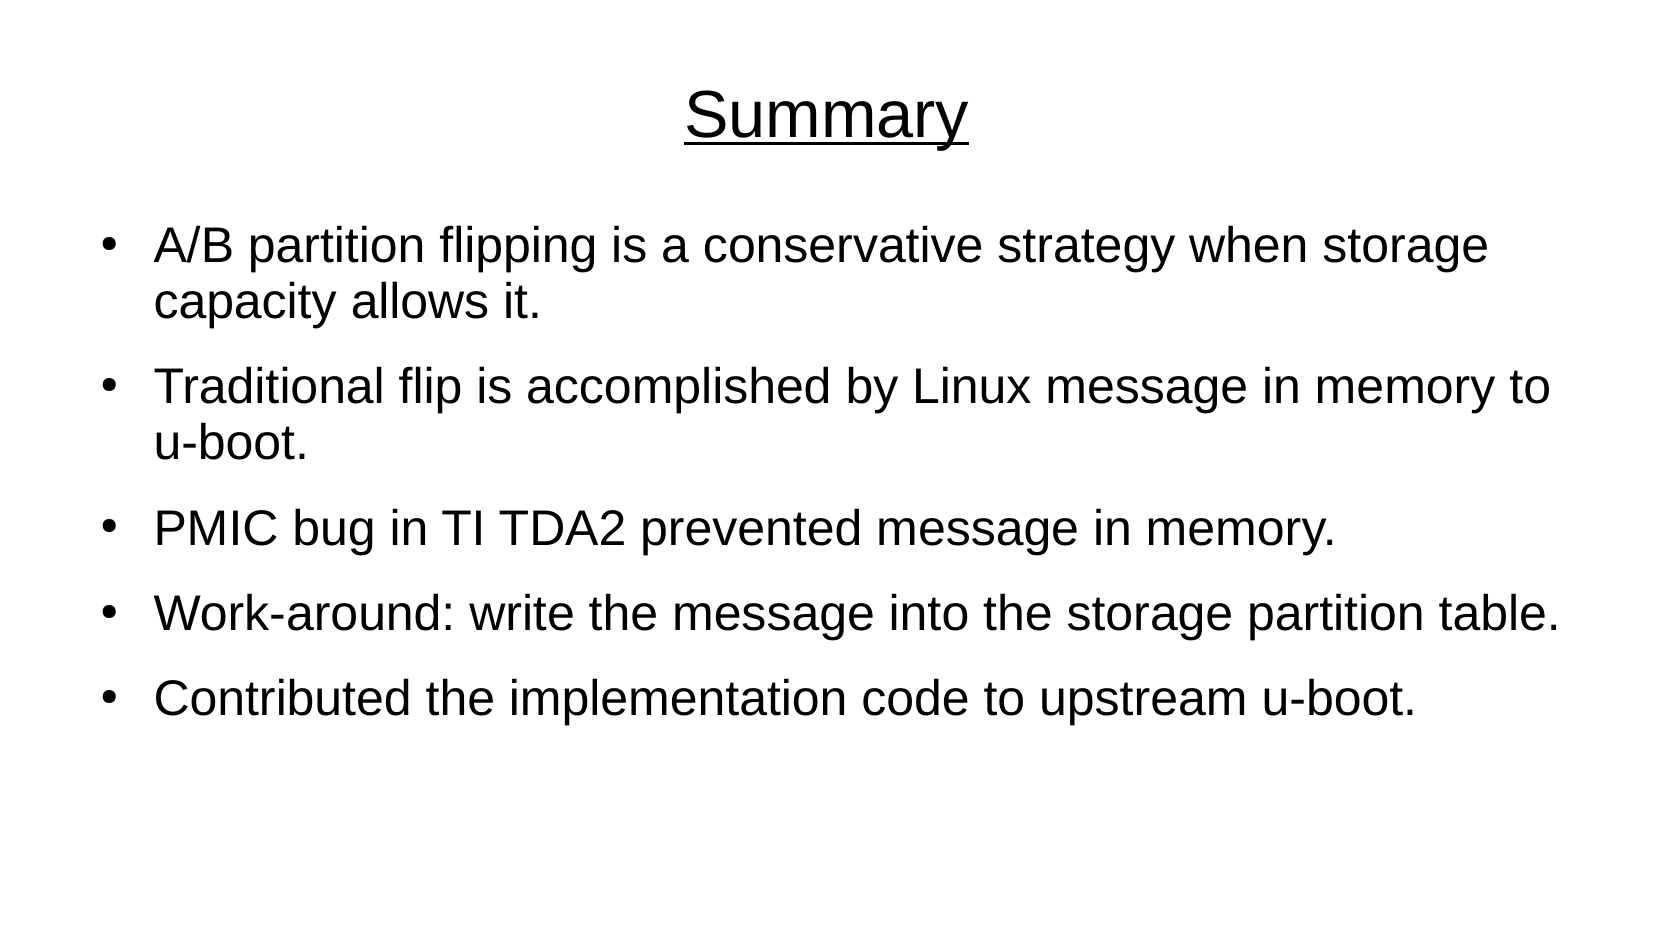

# Summary
A/B partition flipping is a conservative strategy when storage capacity allows it.
Traditional flip is accomplished by Linux message in memory to u-boot.
PMIC bug in TI TDA2 prevented message in memory.
Work-around: write the message into the storage partition table.
Contributed the implementation code to upstream u-boot.